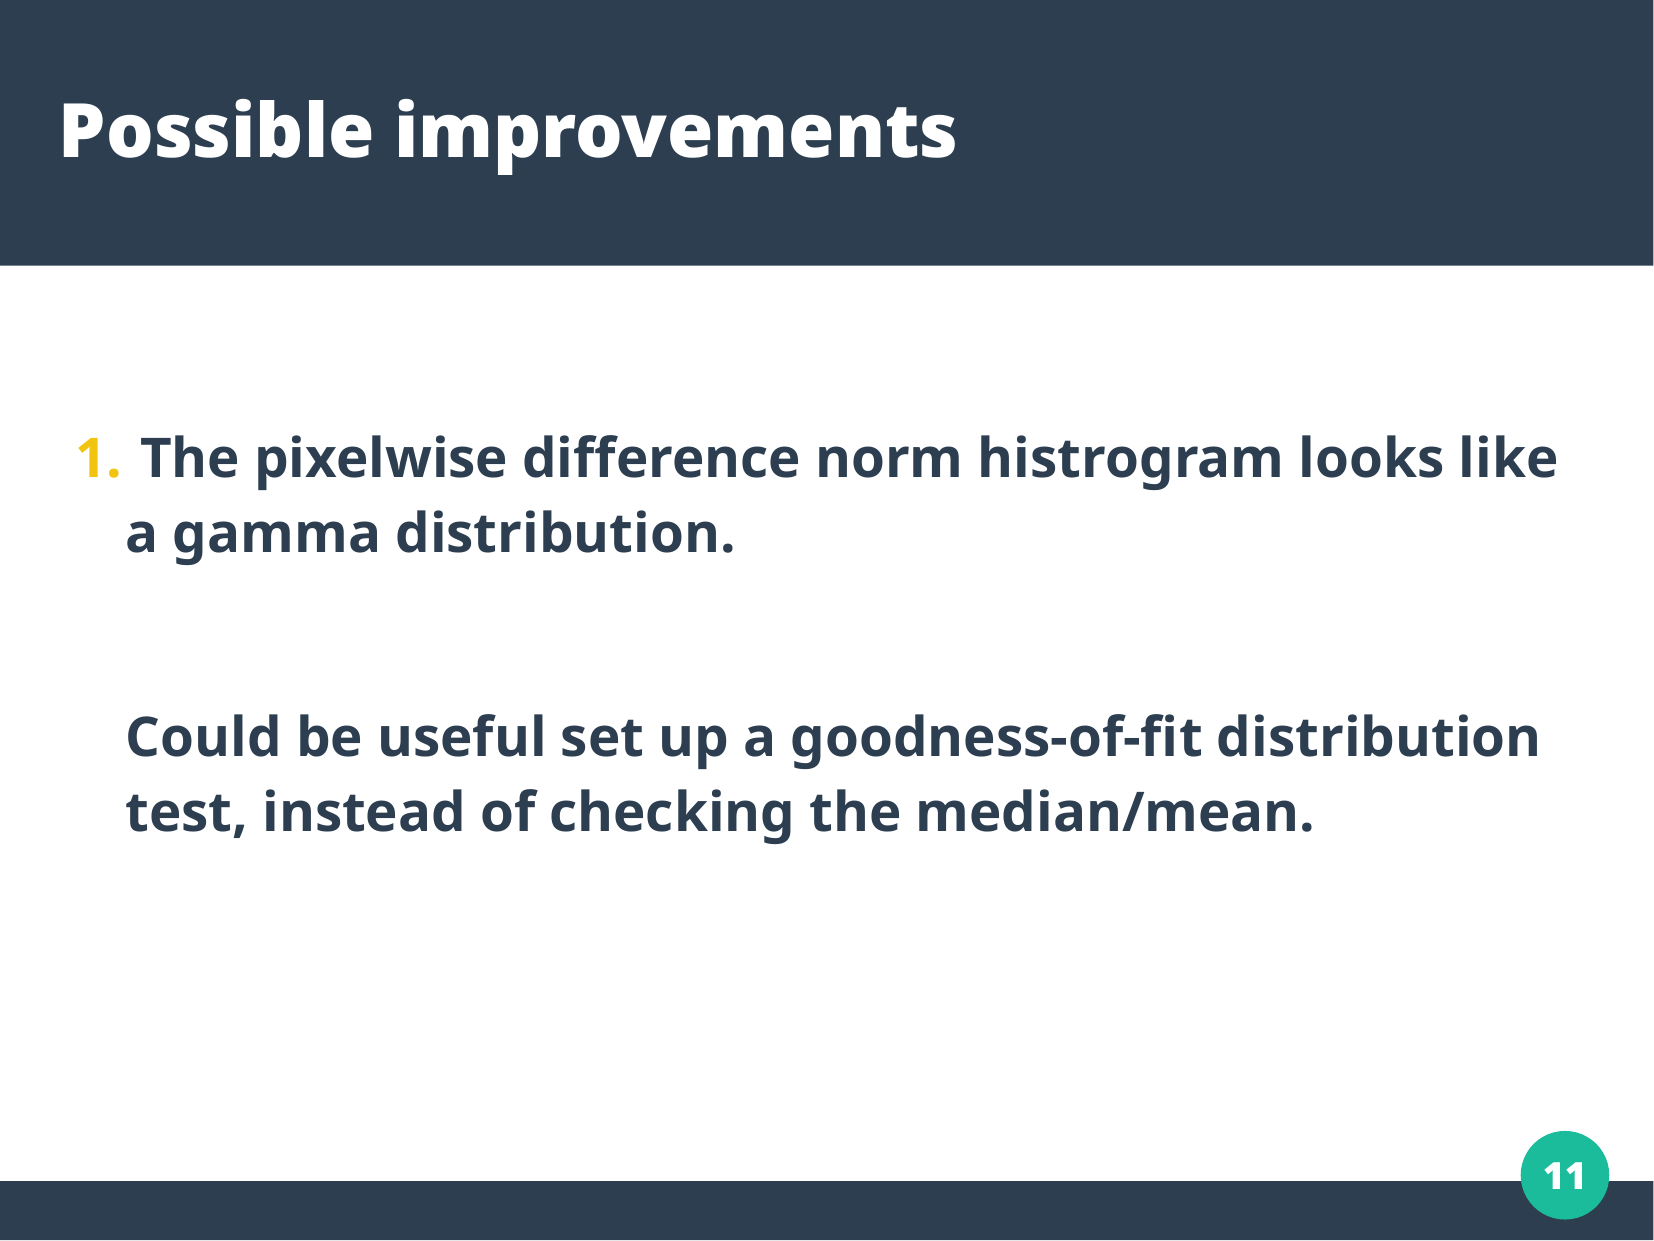

# Possible improvements
 The pixelwise difference norm histrogram looks like a gamma distribution.
Could be useful set up a goodness-of-fit distribution test, instead of checking the median/mean.
11